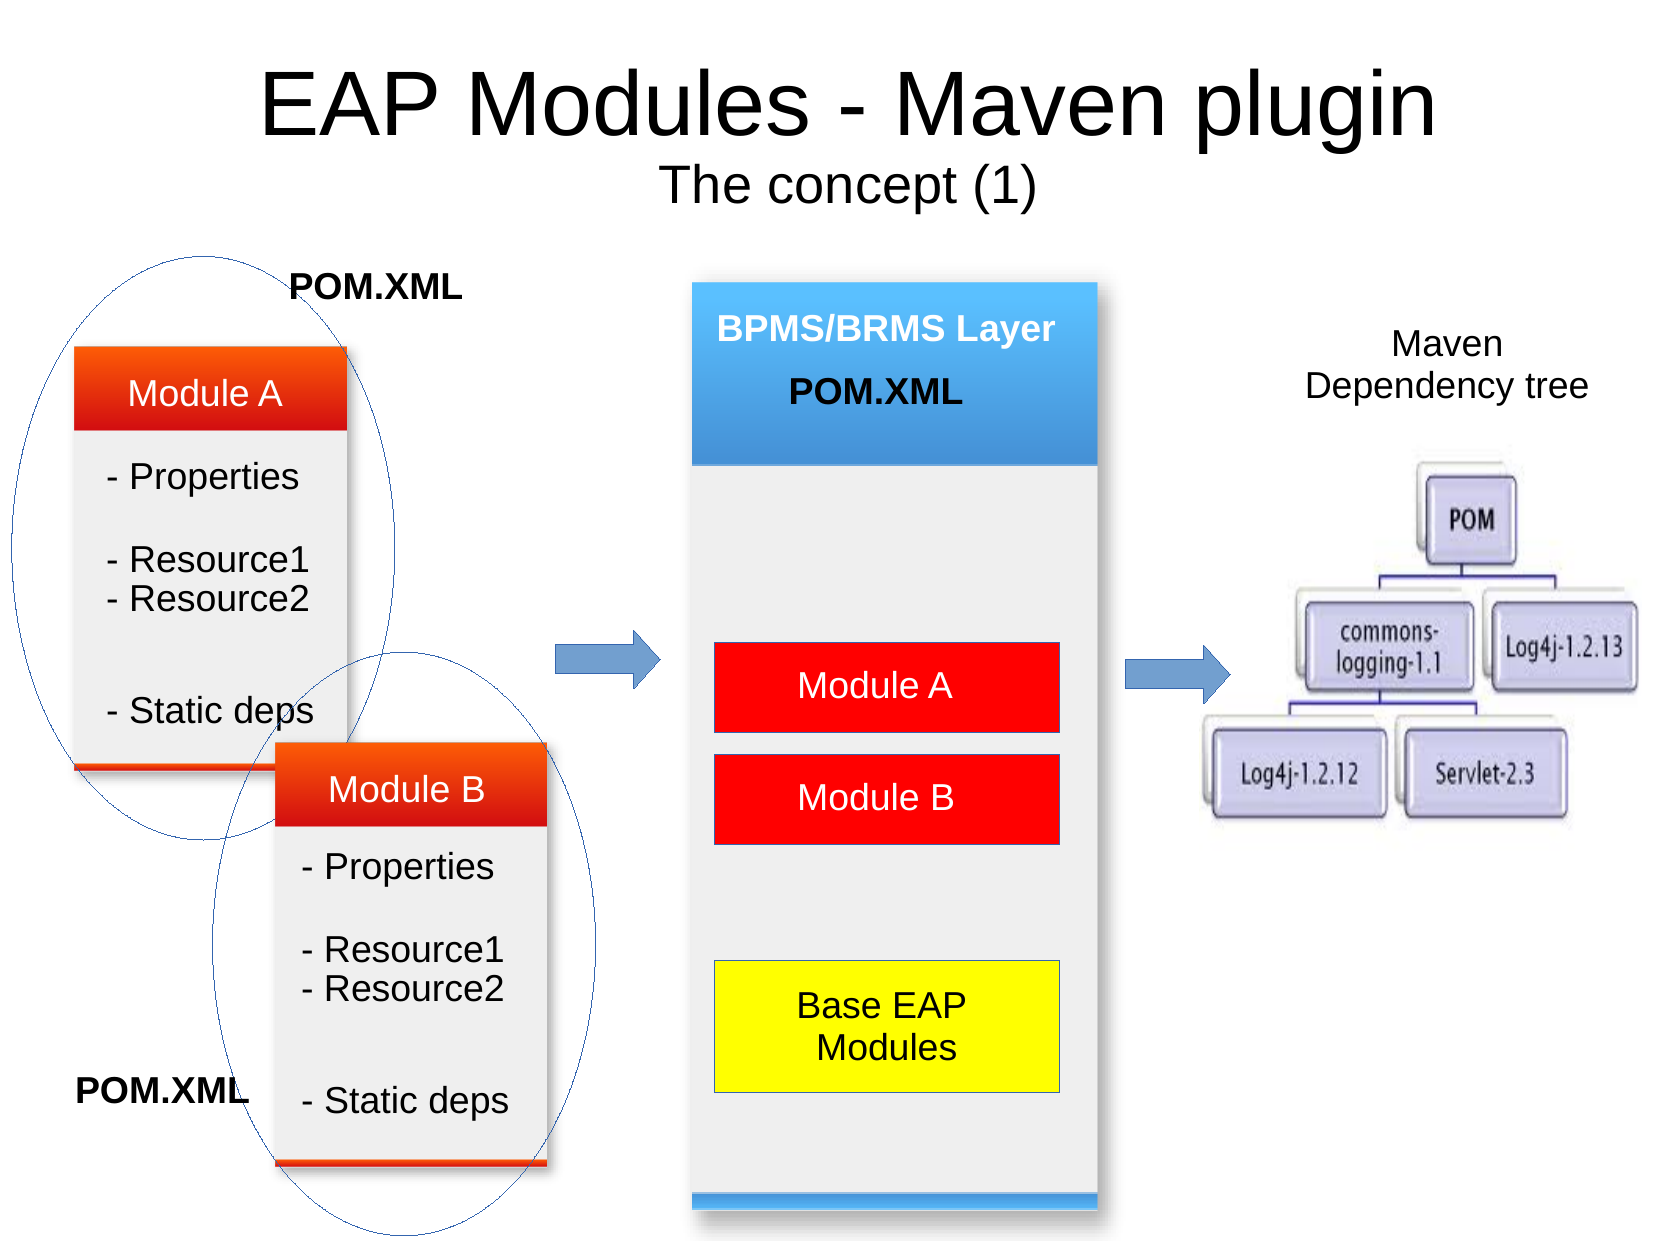

# EAP Modules - Maven plugin The concept (1)
POM.XML
BPMS/BRMS Layer
Maven
Dependency tree
POM.XML
Module A
- Properties
- Resource1
- Resource2
Module A
- Static deps
Module B
Module B
- Properties
- Resource1
Base EAP
Modules
- Resource2
POM.XML
- Static deps